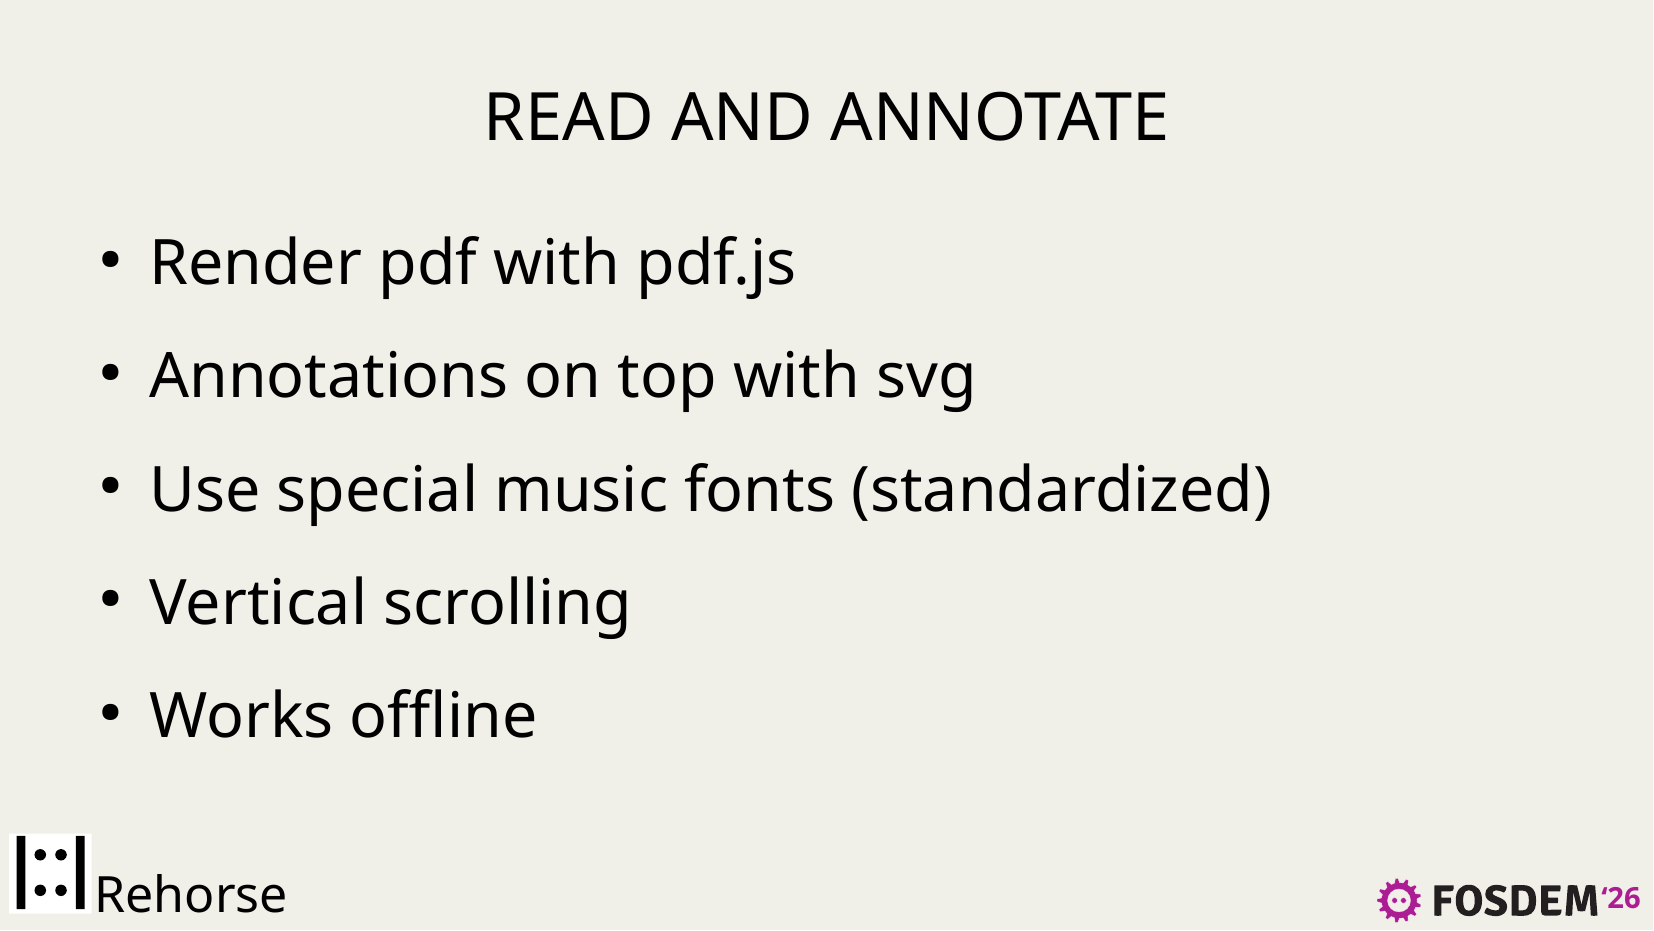

# Read and annotate
Render pdf with pdf.js
Annotations on top with svg
Use special music fonts (standardized)
Vertical scrolling
Works offline